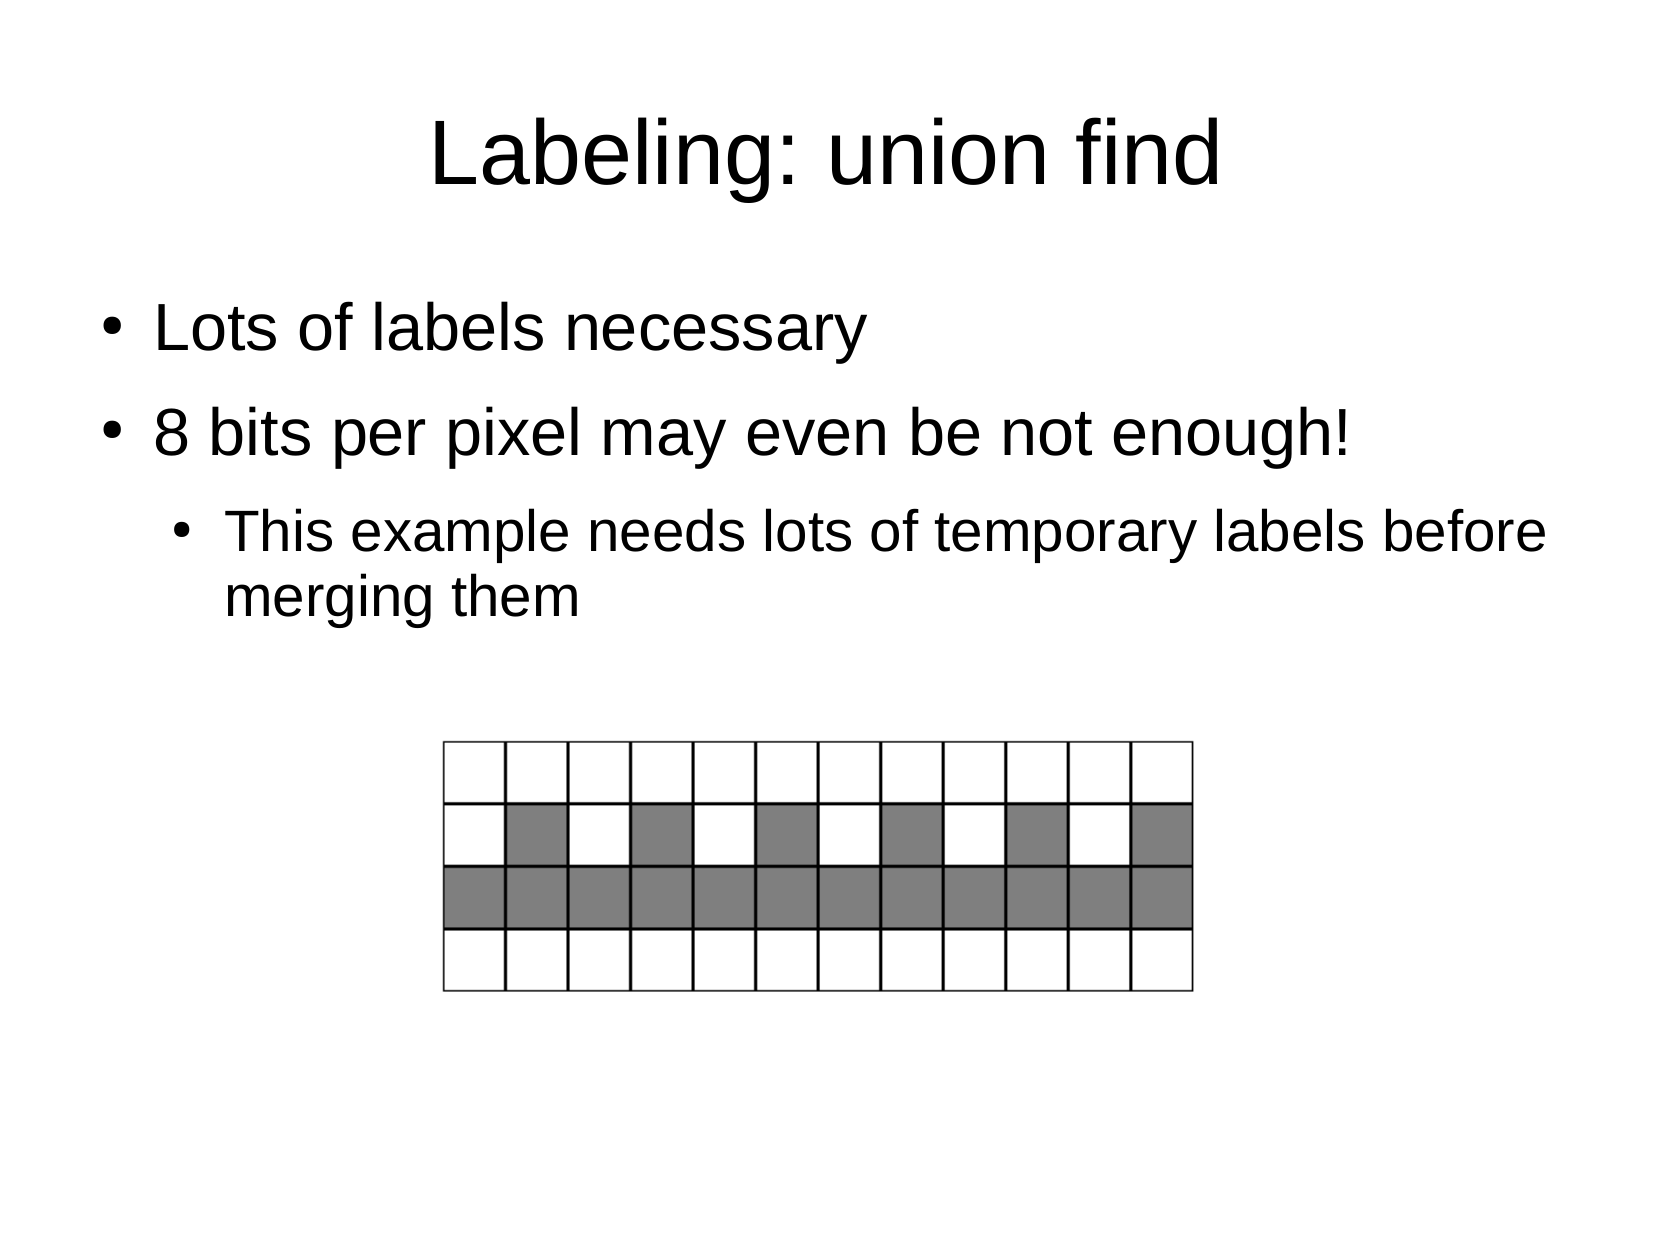

# Labeling: union find
Lots of labels necessary
8 bits per pixel may even be not enough!
This example needs lots of temporary labels before merging them